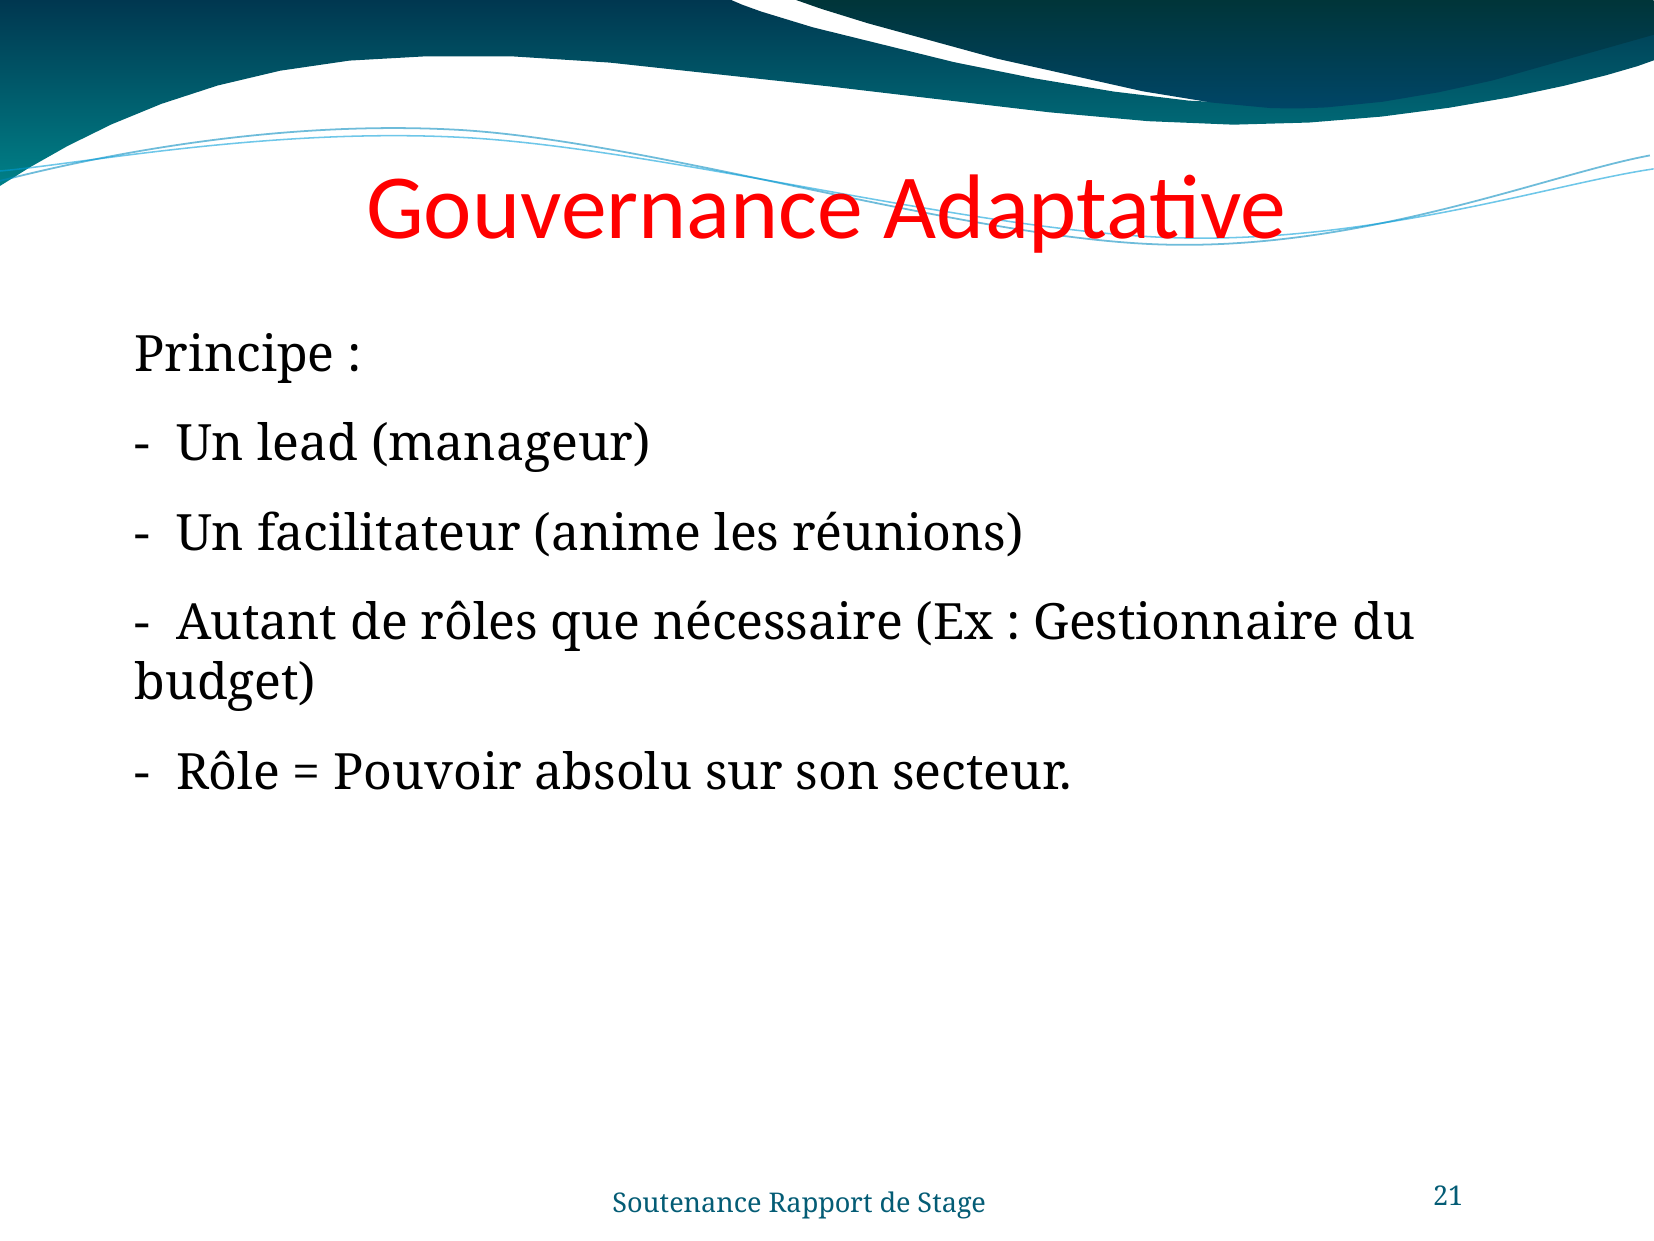

# Gouvernance Adaptative
Principe :
- Un lead (manageur)
- Un facilitateur (anime les réunions)
- Autant de rôles que nécessaire (Ex : Gestionnaire du budget)
- Rôle = Pouvoir absolu sur son secteur.
Soutenance Rapport de Stage